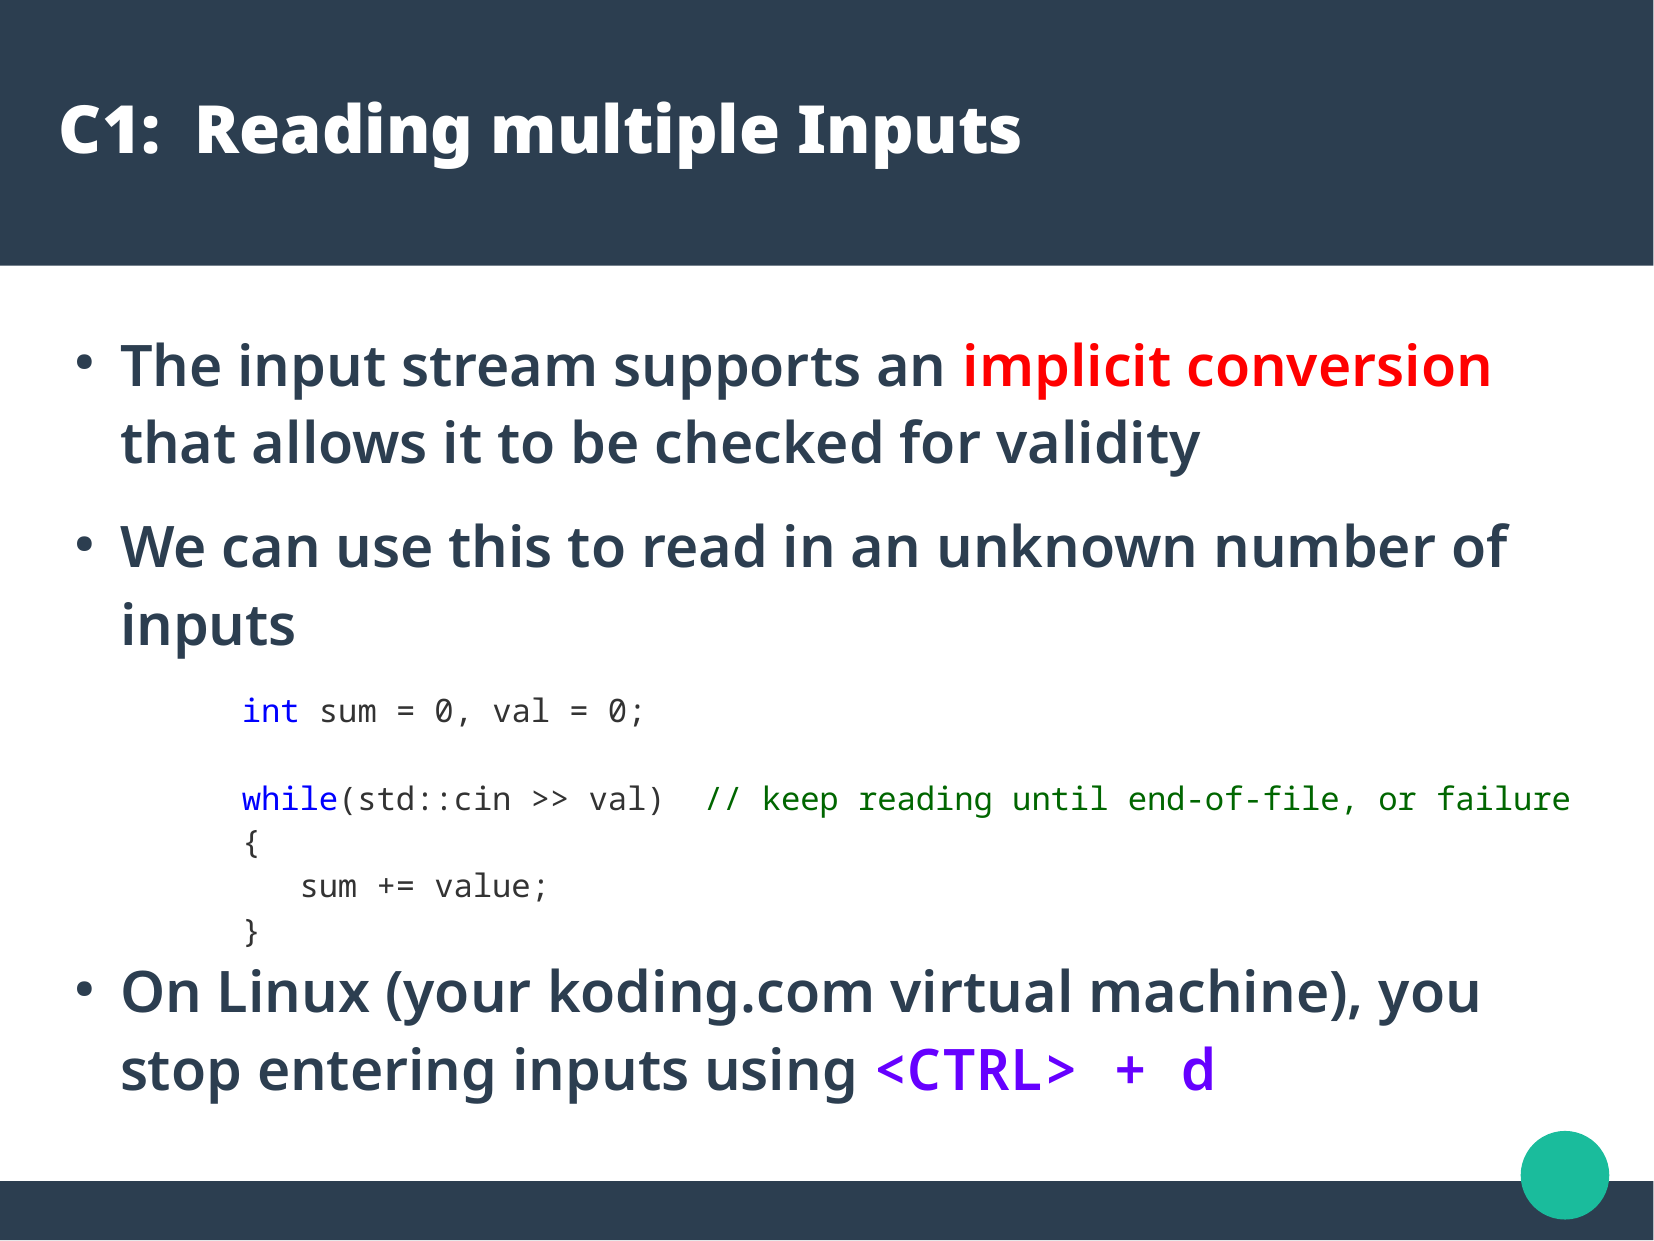

# C1: Reading multiple Inputs
The input stream supports an implicit conversion that allows it to be checked for validity
We can use this to read in an unknown number of inputs
int sum = 0, val = 0;
while(std::cin >> val) // keep reading until end-of-file, or failure
{
 sum += value;
}
On Linux (your koding.com virtual machine), you stop entering inputs using <CTRL> + d